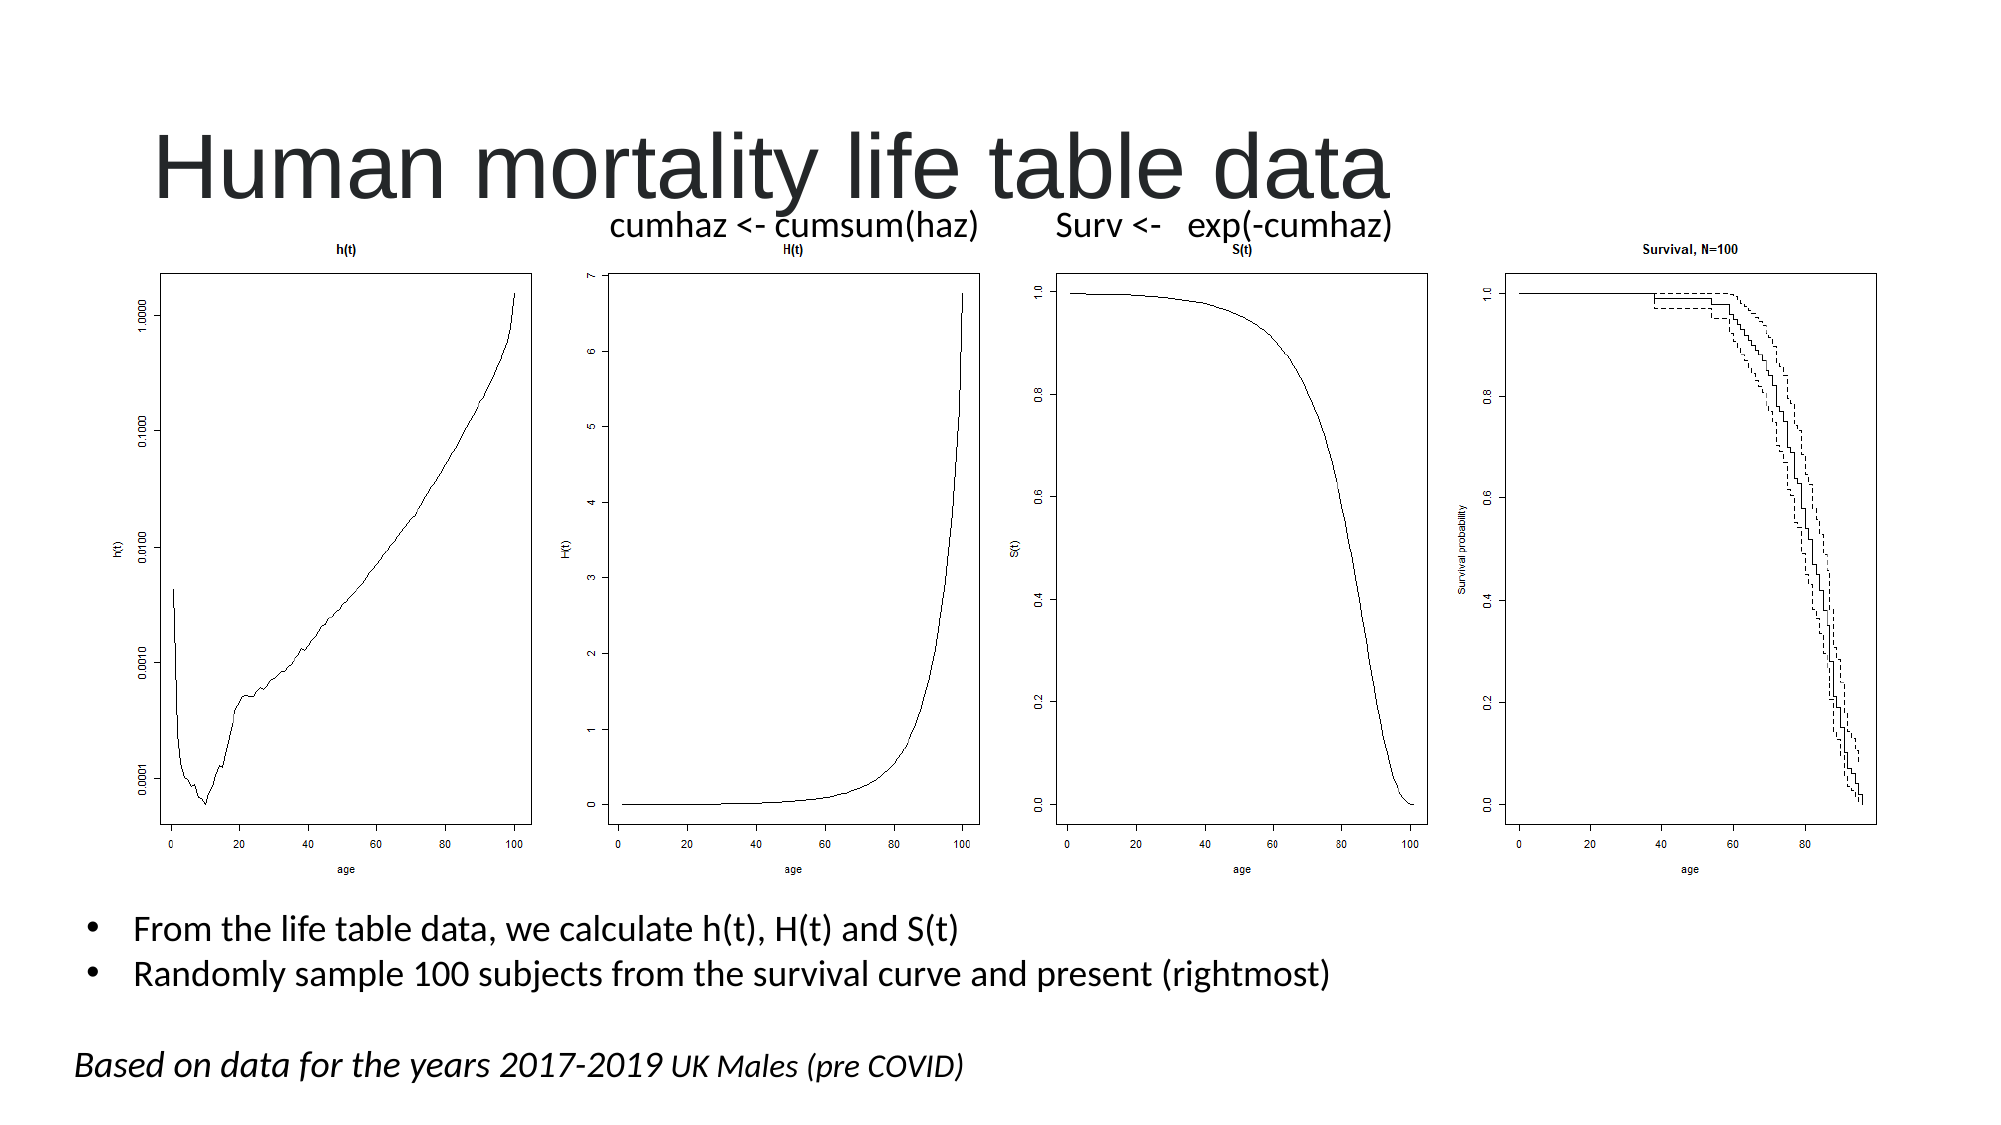

# Human mortality life table data
cumhaz <- cumsum(haz) Surv <- exp(-cumhaz)
From the life table data, we calculate h(t), H(t) and S(t)
Randomly sample 100 subjects from the survival curve and present (rightmost)
Based on data for the years 2017-2019 UK Males (pre COVID)